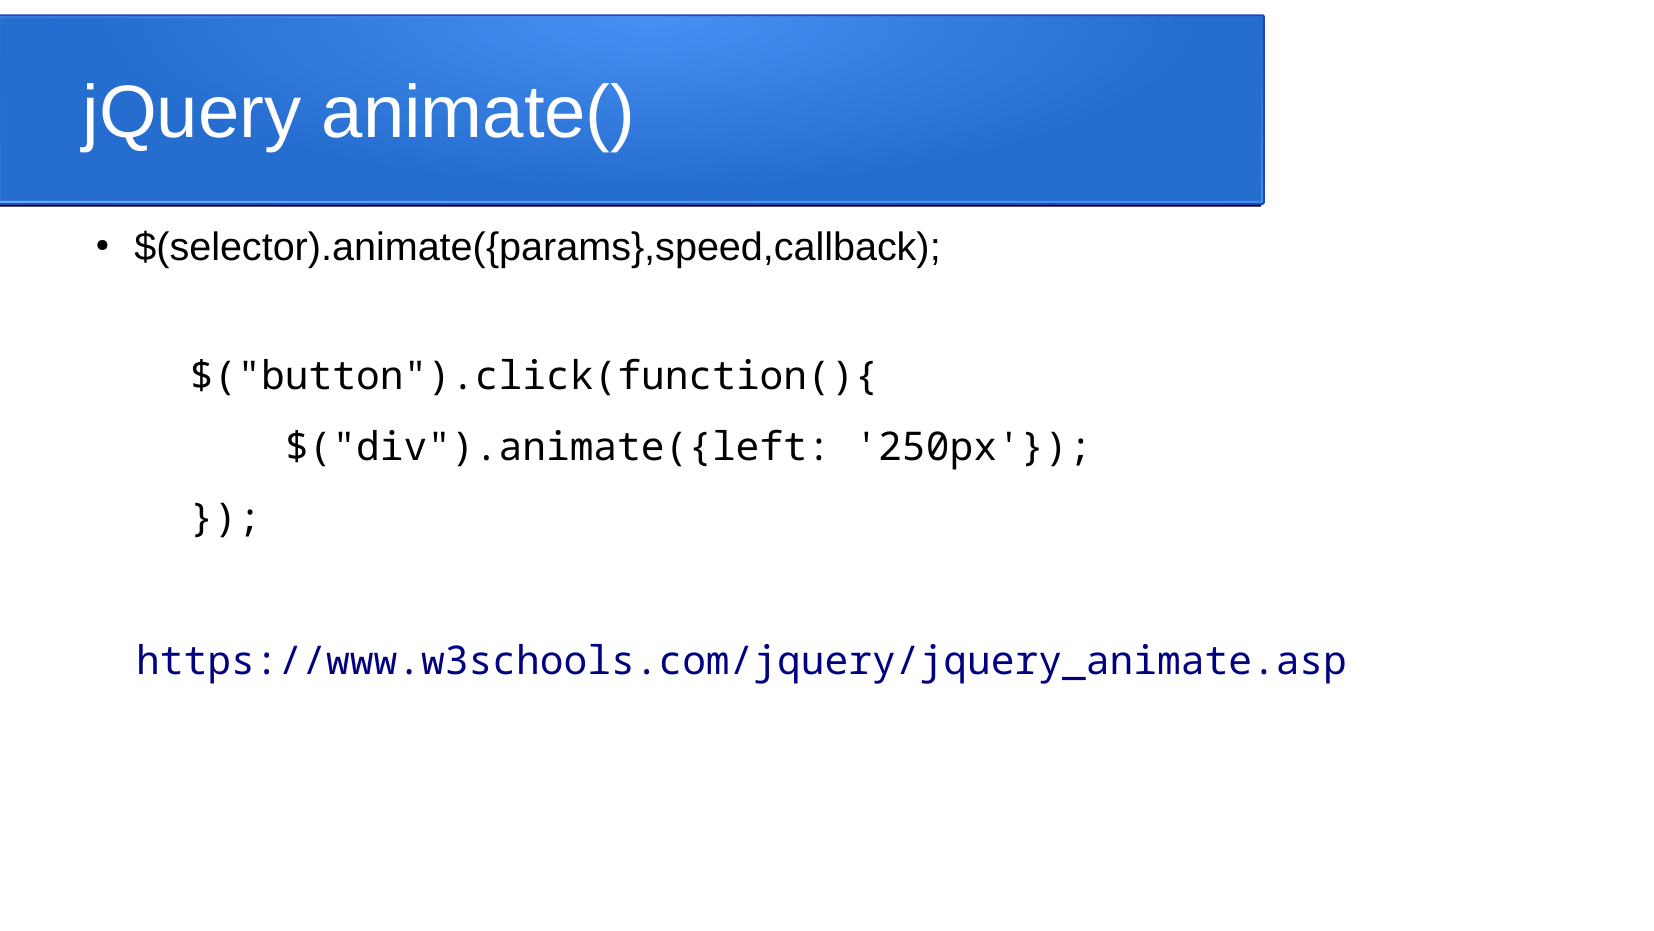

# jQuery animate()
$(selector).animate({params},speed,callback);
$("button").click(function(){
 $("div").animate({left: '250px'});
});
https://www.w3schools.com/jquery/jquery_animate.asp